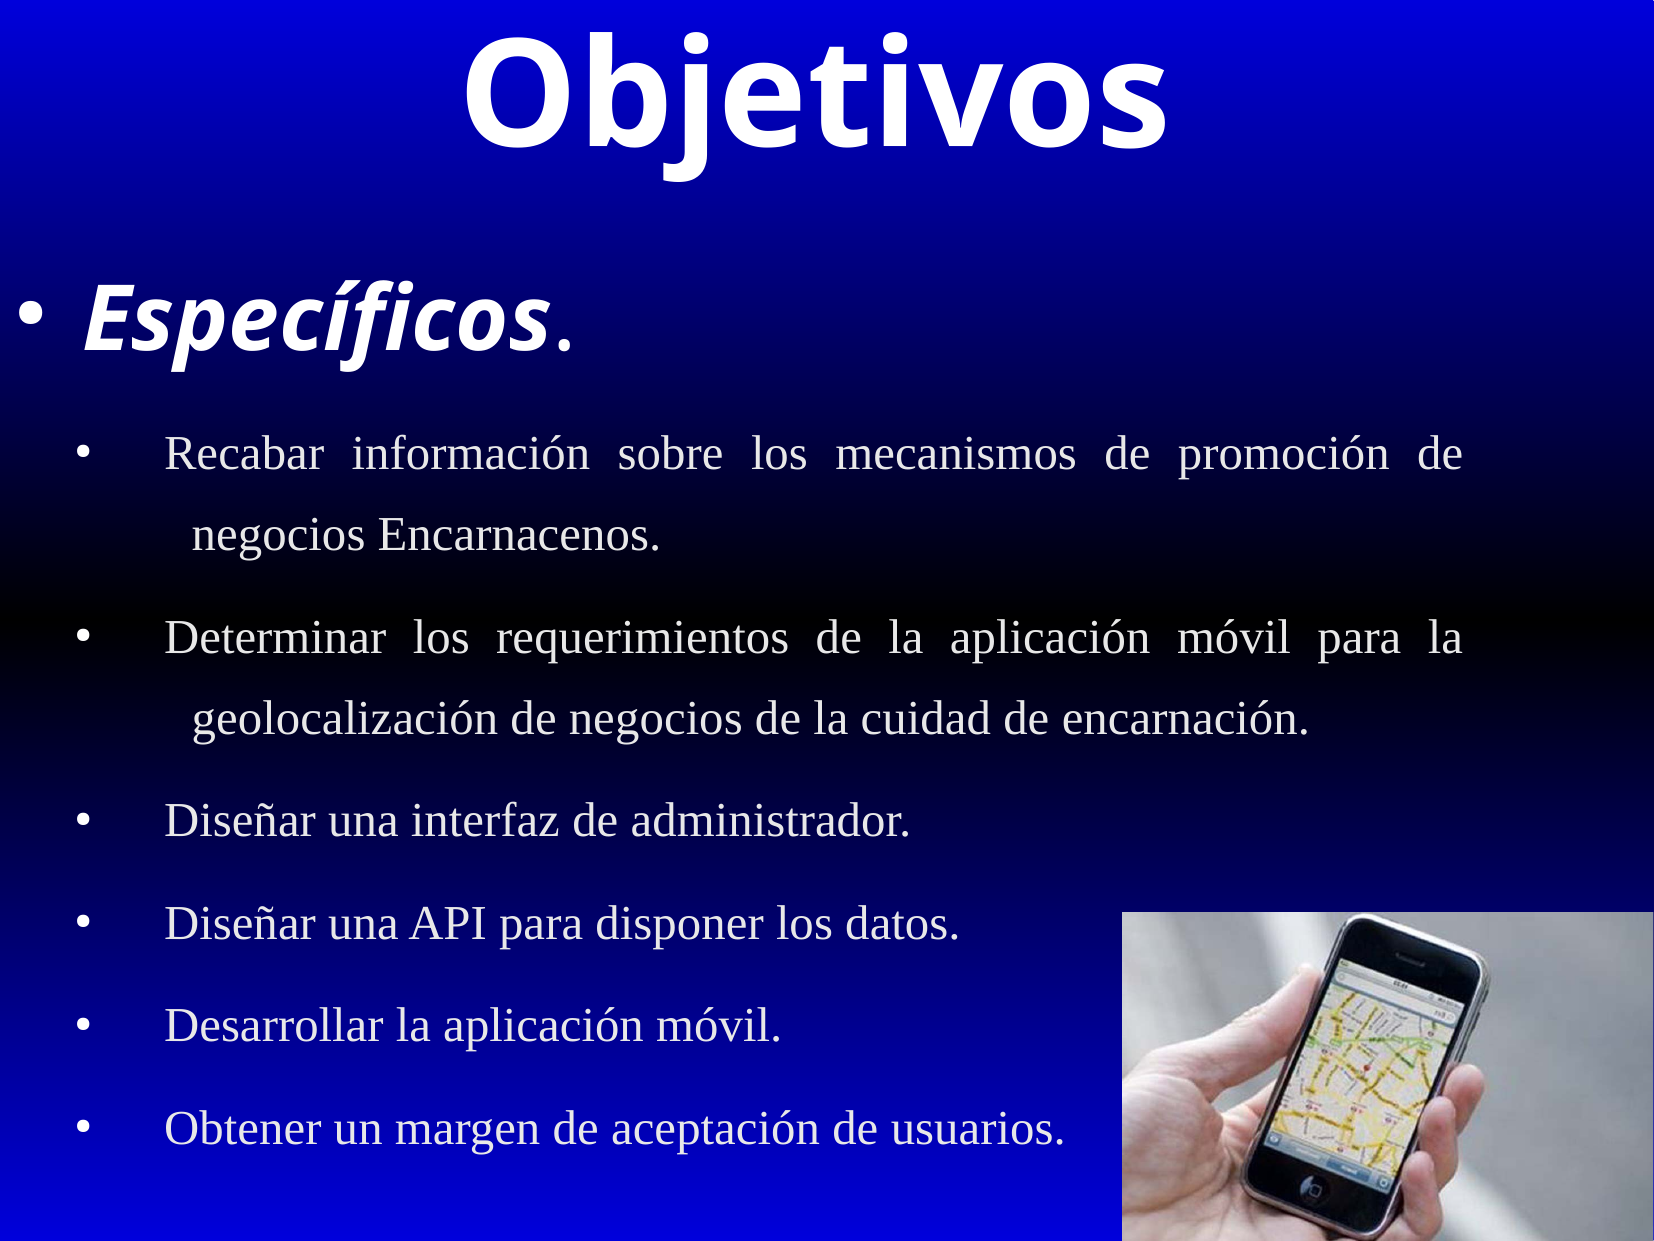

Objetivos
# Específicos.
Recabar información sobre los mecanismos de promoción de negocios Encarnacenos.
Determinar los requerimientos de la aplicación móvil para la geolocalización de negocios de la cuidad de encarnación.
Diseñar una interfaz de administrador.
Diseñar una API para disponer los datos.
Desarrollar la aplicación móvil.
Obtener un margen de aceptación de usuarios.